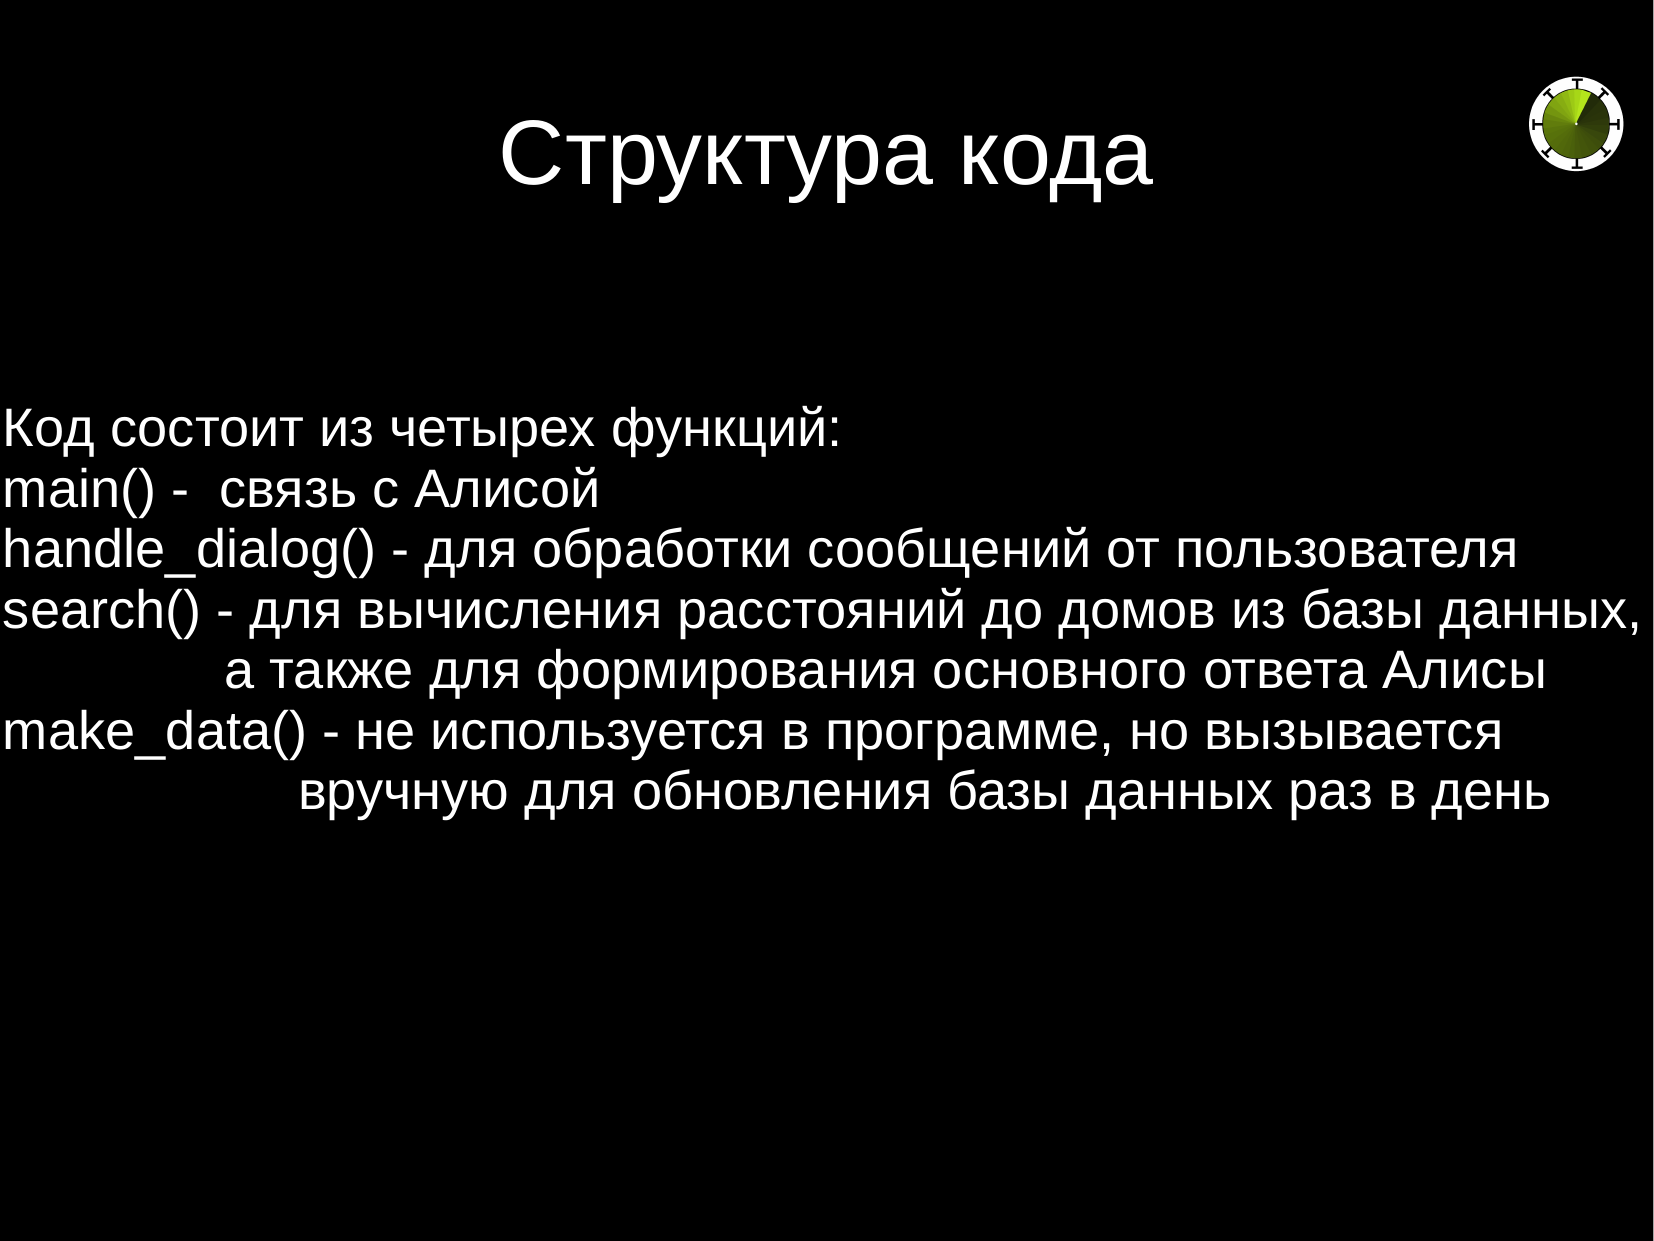

Код состоит из четырех функций:
main() - связь с Алисой
handle_dialog() - для обработки сообщений от пользователя
search() - для вычисления расстояний до домов из базы данных,
			а также для формирования основного ответа Алисы
make_data() - не используется в программе, но вызывается
				вручную для обновления базы данных раз в день
# Структура кода